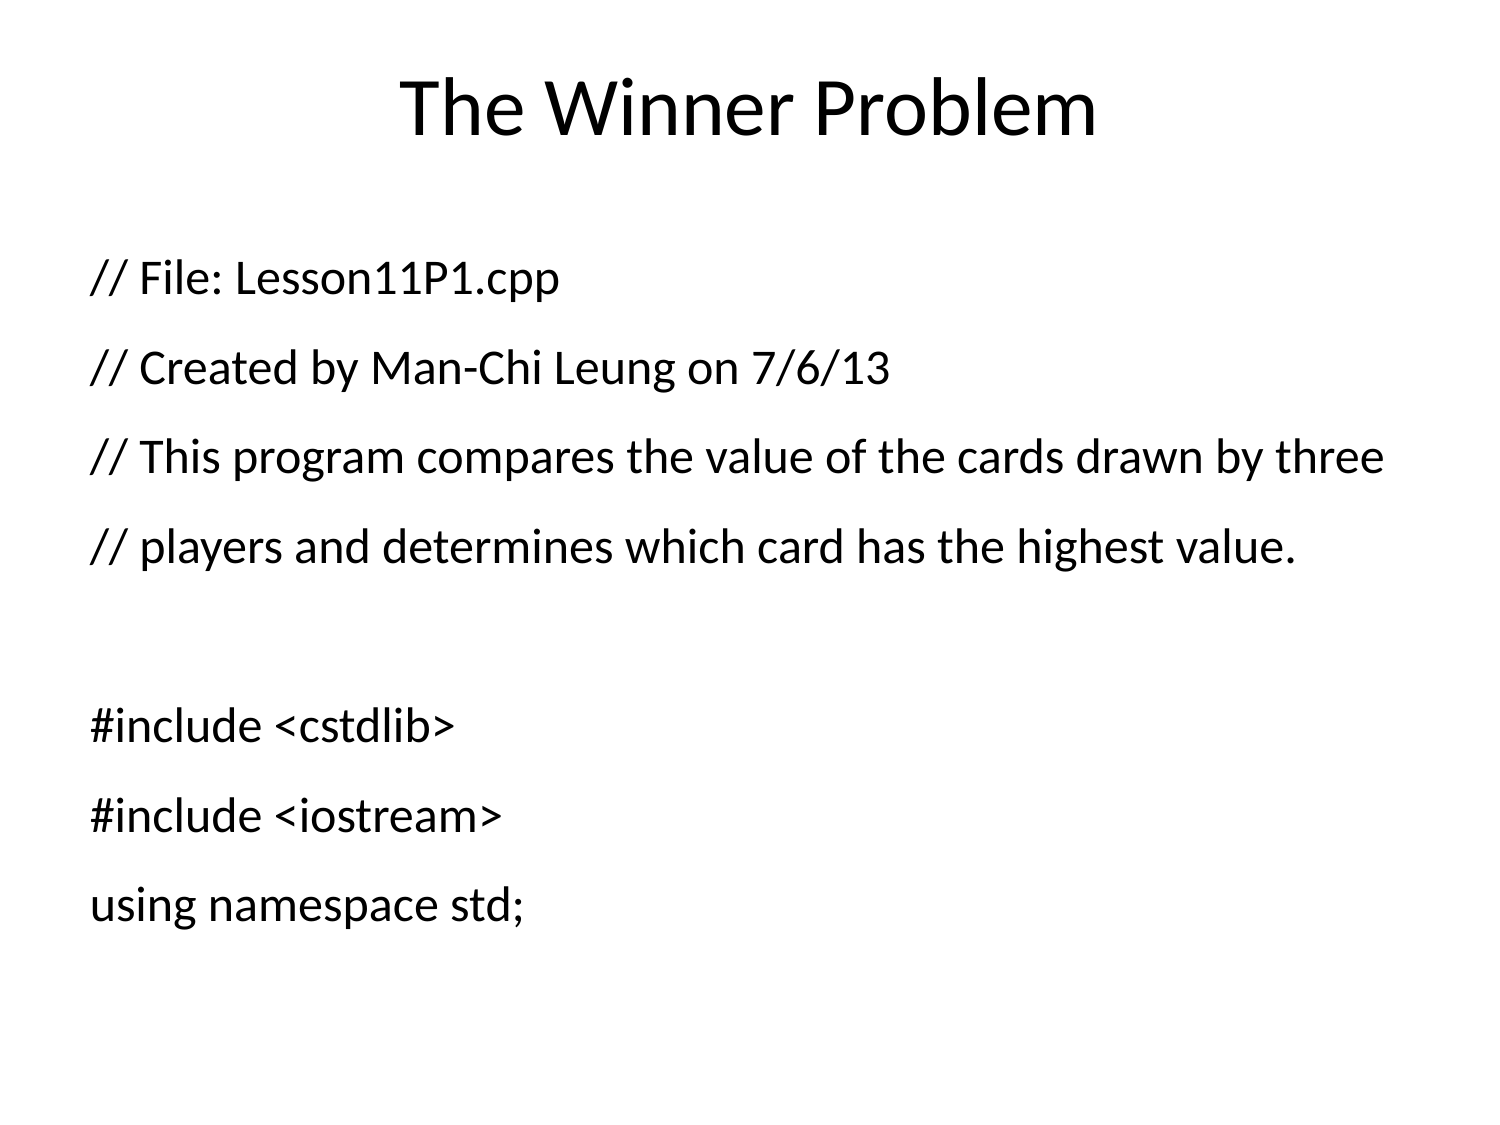

# The Winner Problem
// File: Lesson11P1.cpp
// Created by Man-Chi Leung on 7/6/13
// This program compares the value of the cards drawn by three
// players and determines which card has the highest value.
#include <cstdlib>
#include <iostream>
using namespace std;